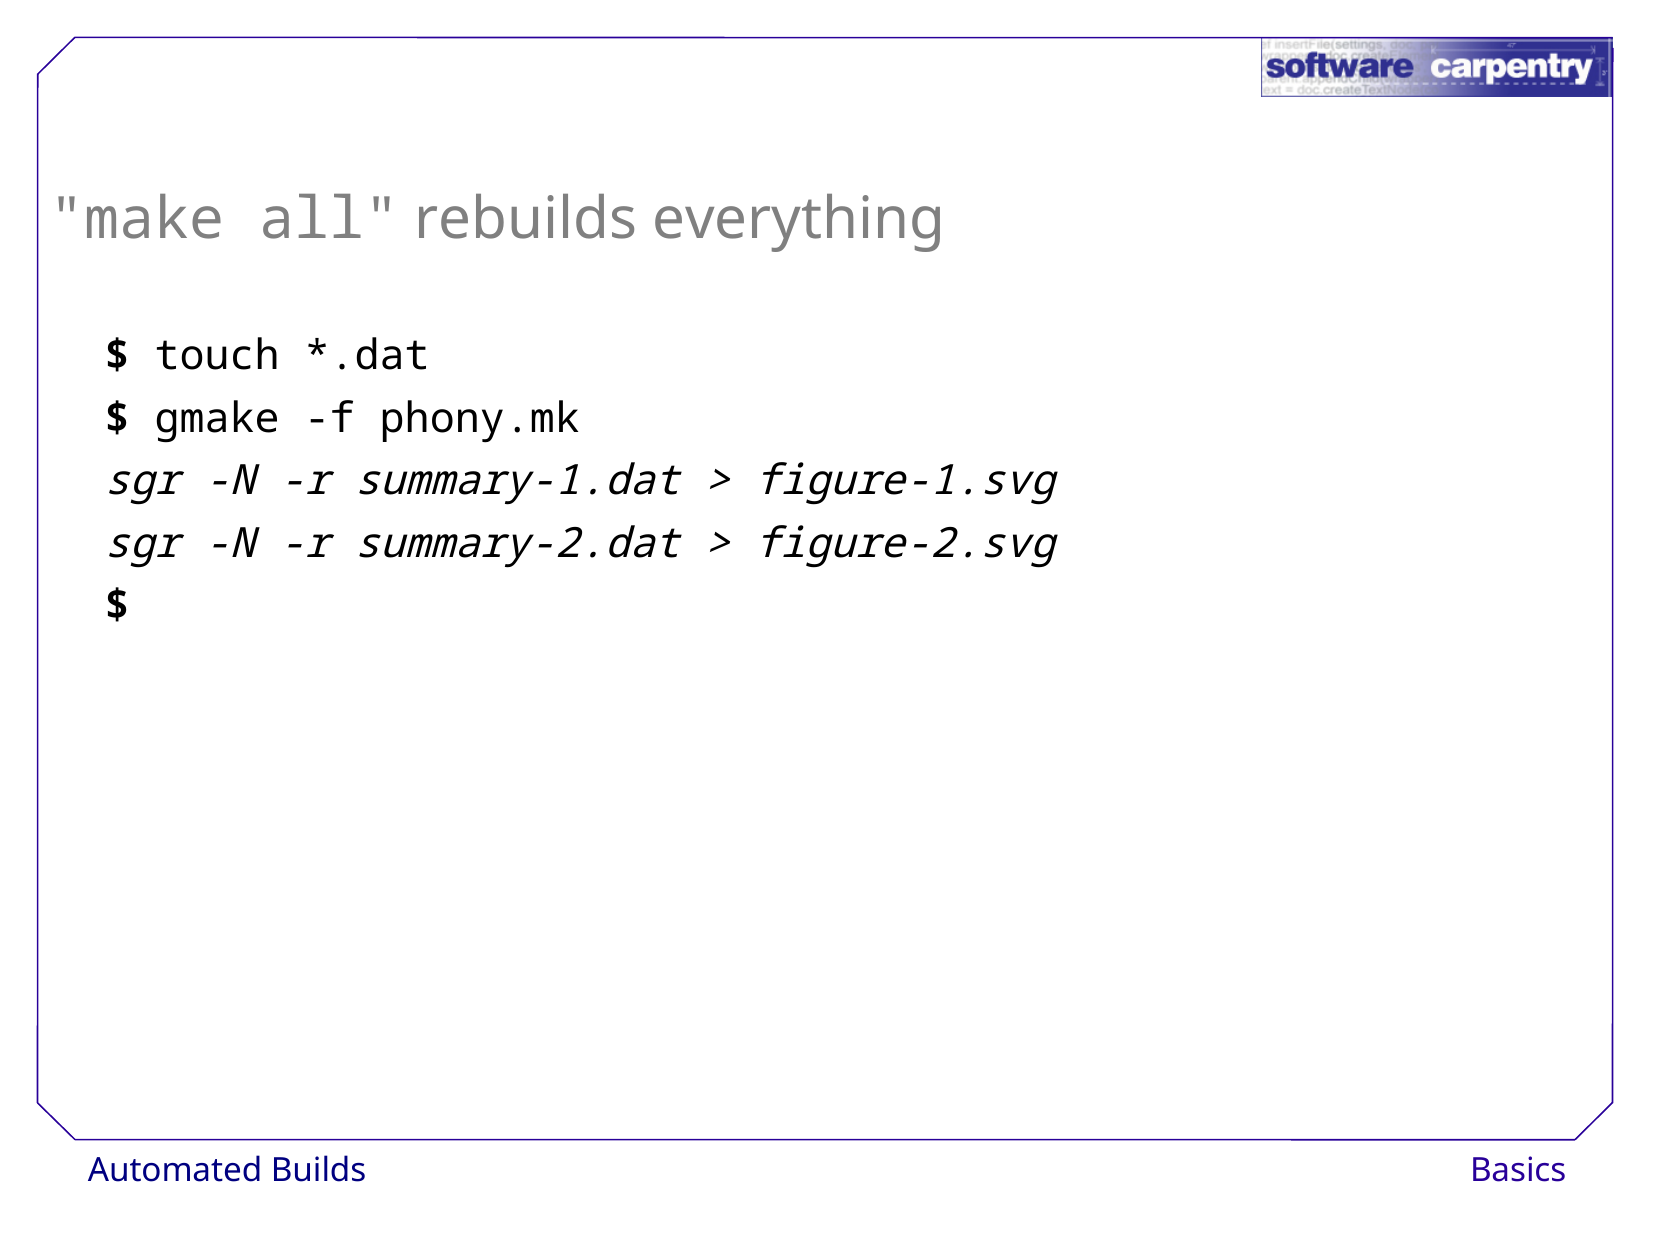

"make all" rebuilds everything
$ touch *.dat
$ gmake -f phony.mk
sgr -N -r summary-1.dat > figure-1.svg
sgr -N -r summary-2.dat > figure-2.svg
$